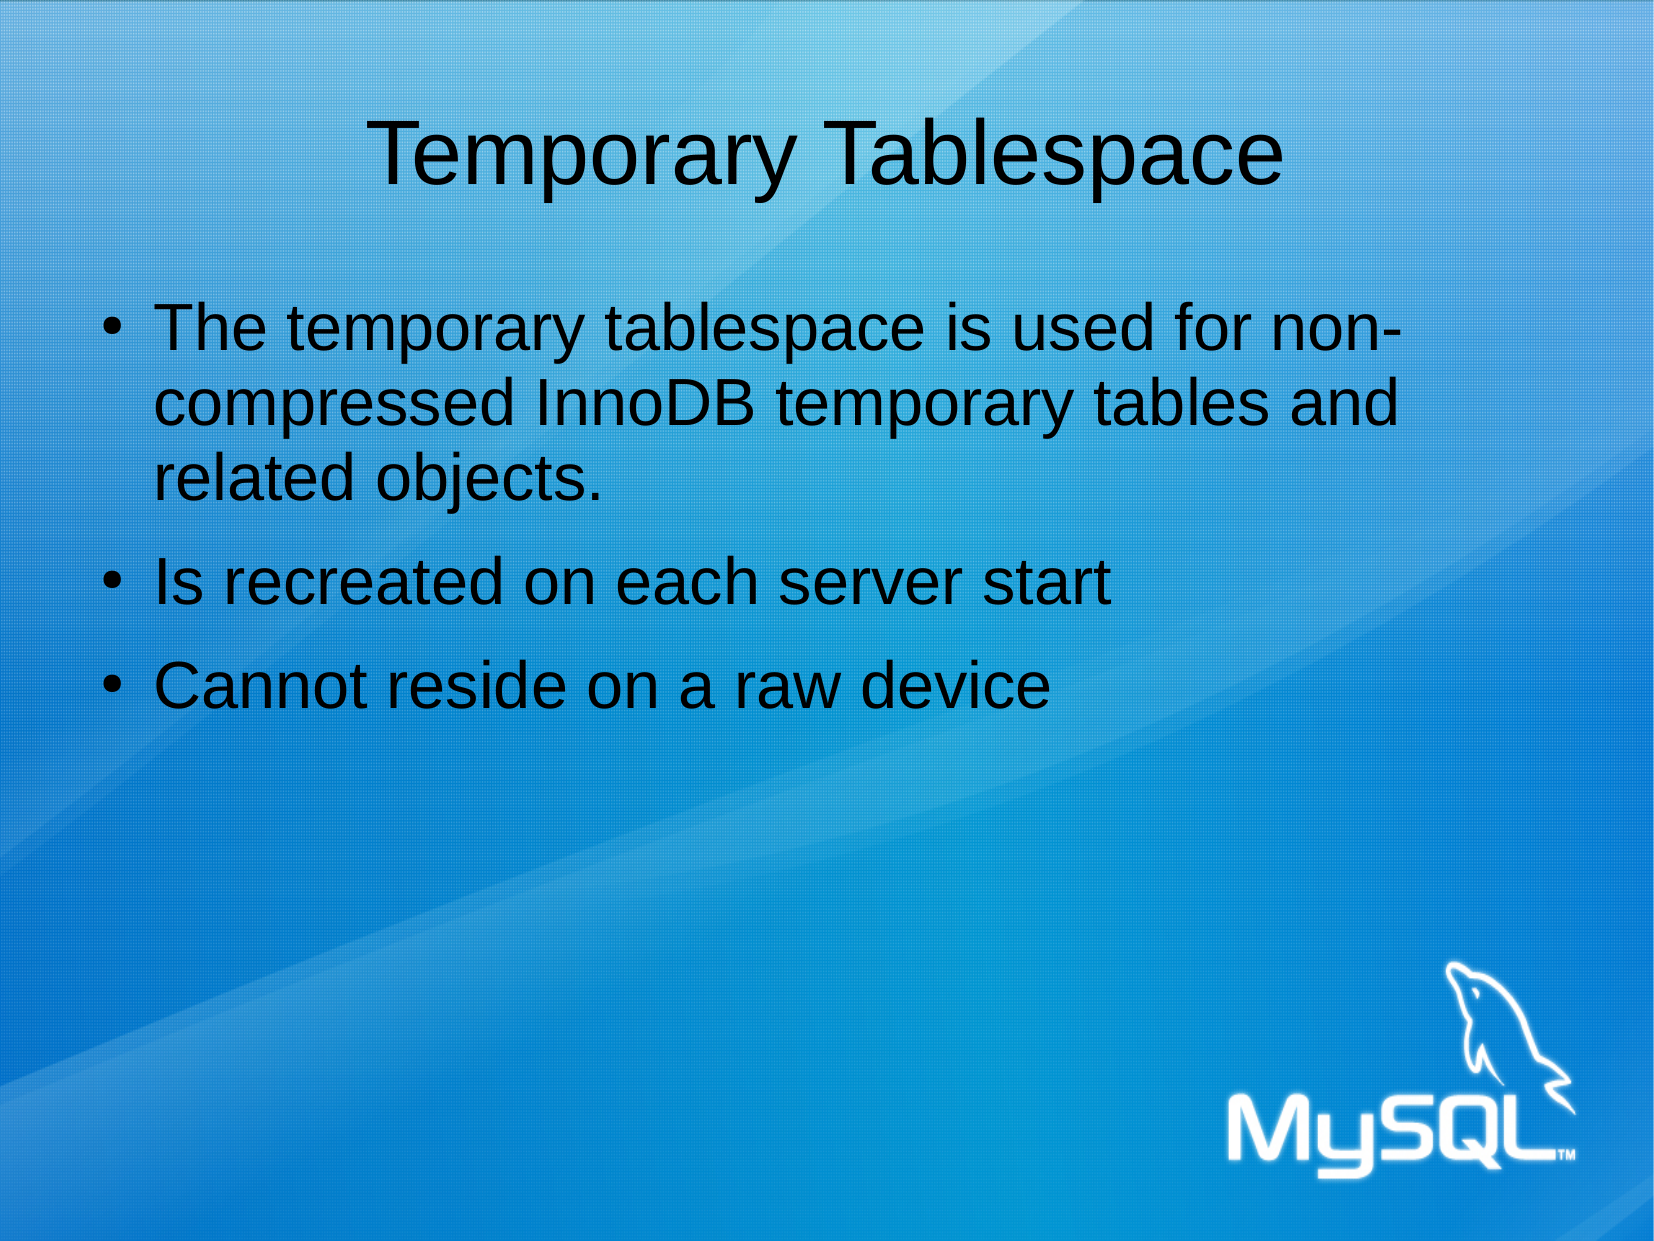

# Temporary Tablespace
The temporary tablespace is used for non-compressed InnoDB temporary tables and related objects.
Is recreated on each server start
Cannot reside on a raw device